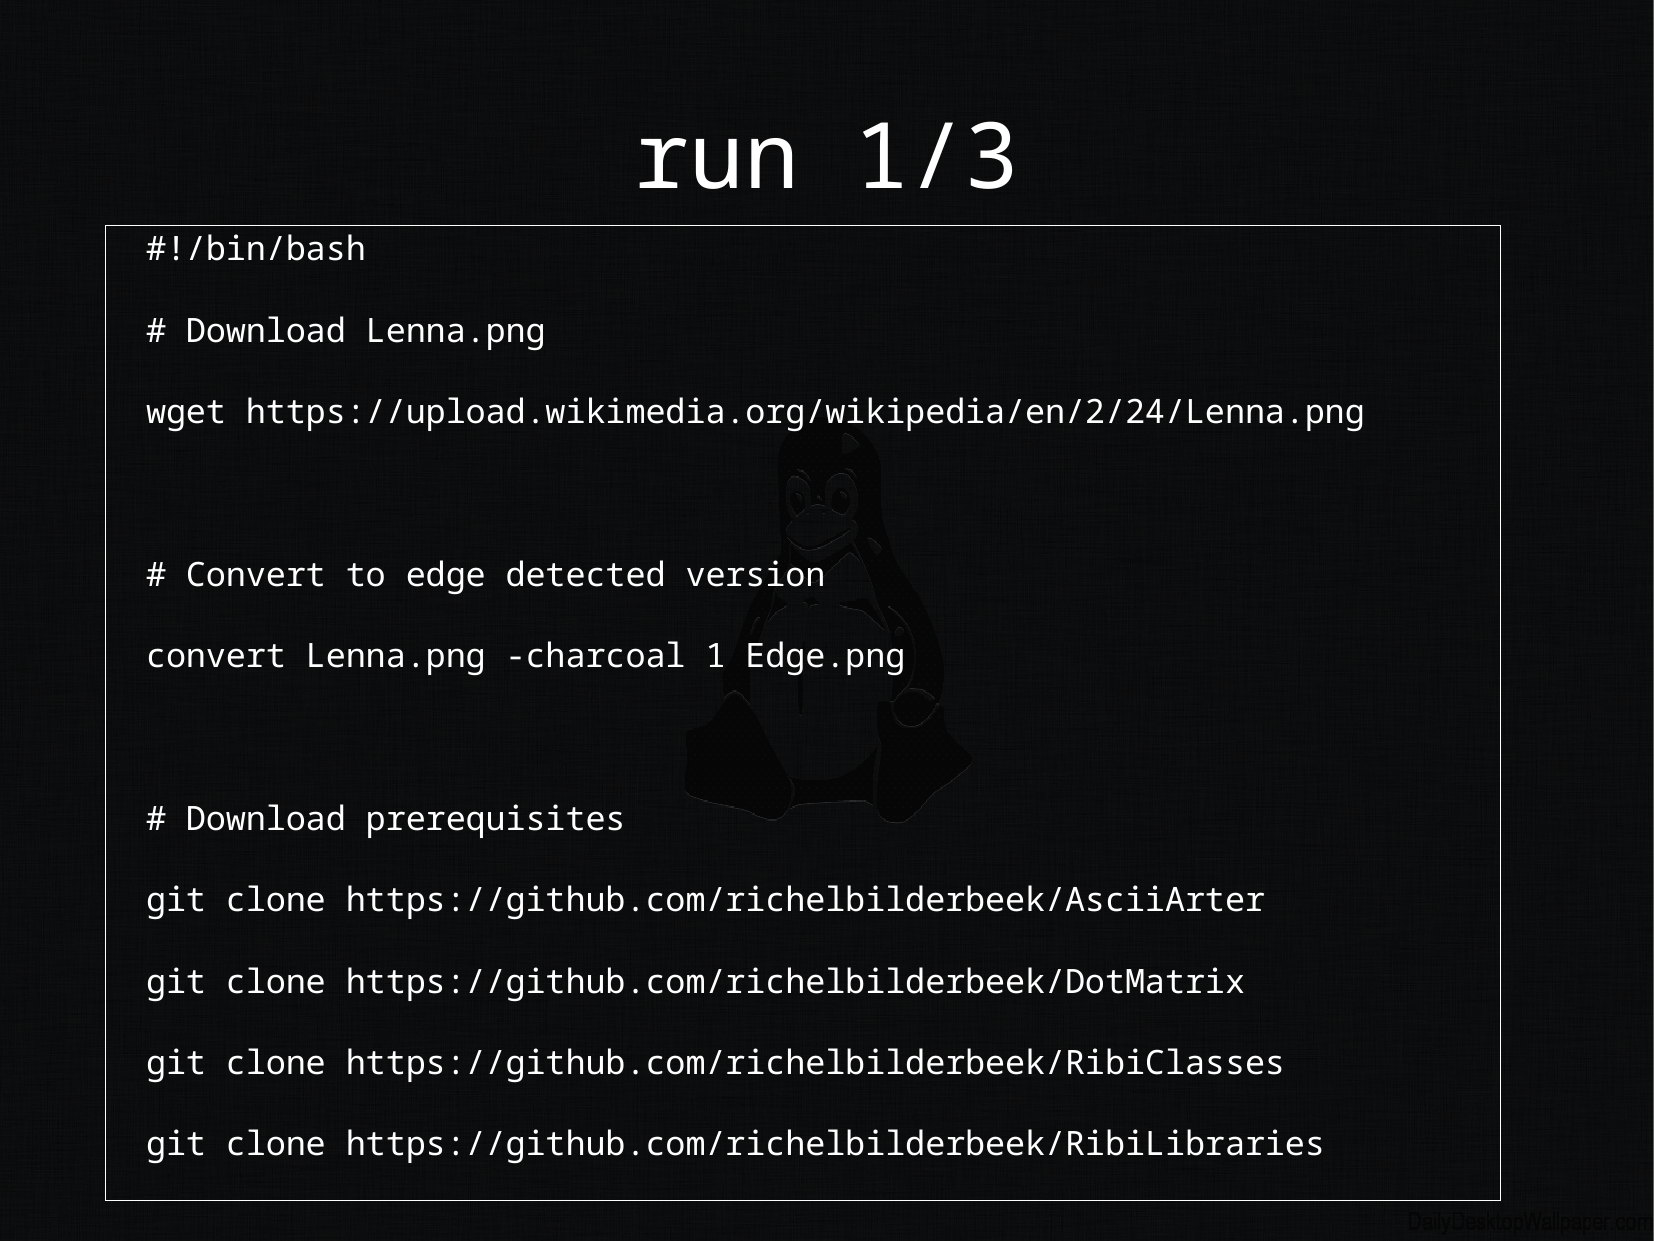

# run 1/3
#!/bin/bash
# Download Lenna.png
wget https://upload.wikimedia.org/wikipedia/en/2/24/Lenna.png
# Convert to edge detected version
convert Lenna.png -charcoal 1 Edge.png
# Download prerequisites
git clone https://github.com/richelbilderbeek/AsciiArter
git clone https://github.com/richelbilderbeek/DotMatrix
git clone https://github.com/richelbilderbeek/RibiClasses
git clone https://github.com/richelbilderbeek/RibiLibraries